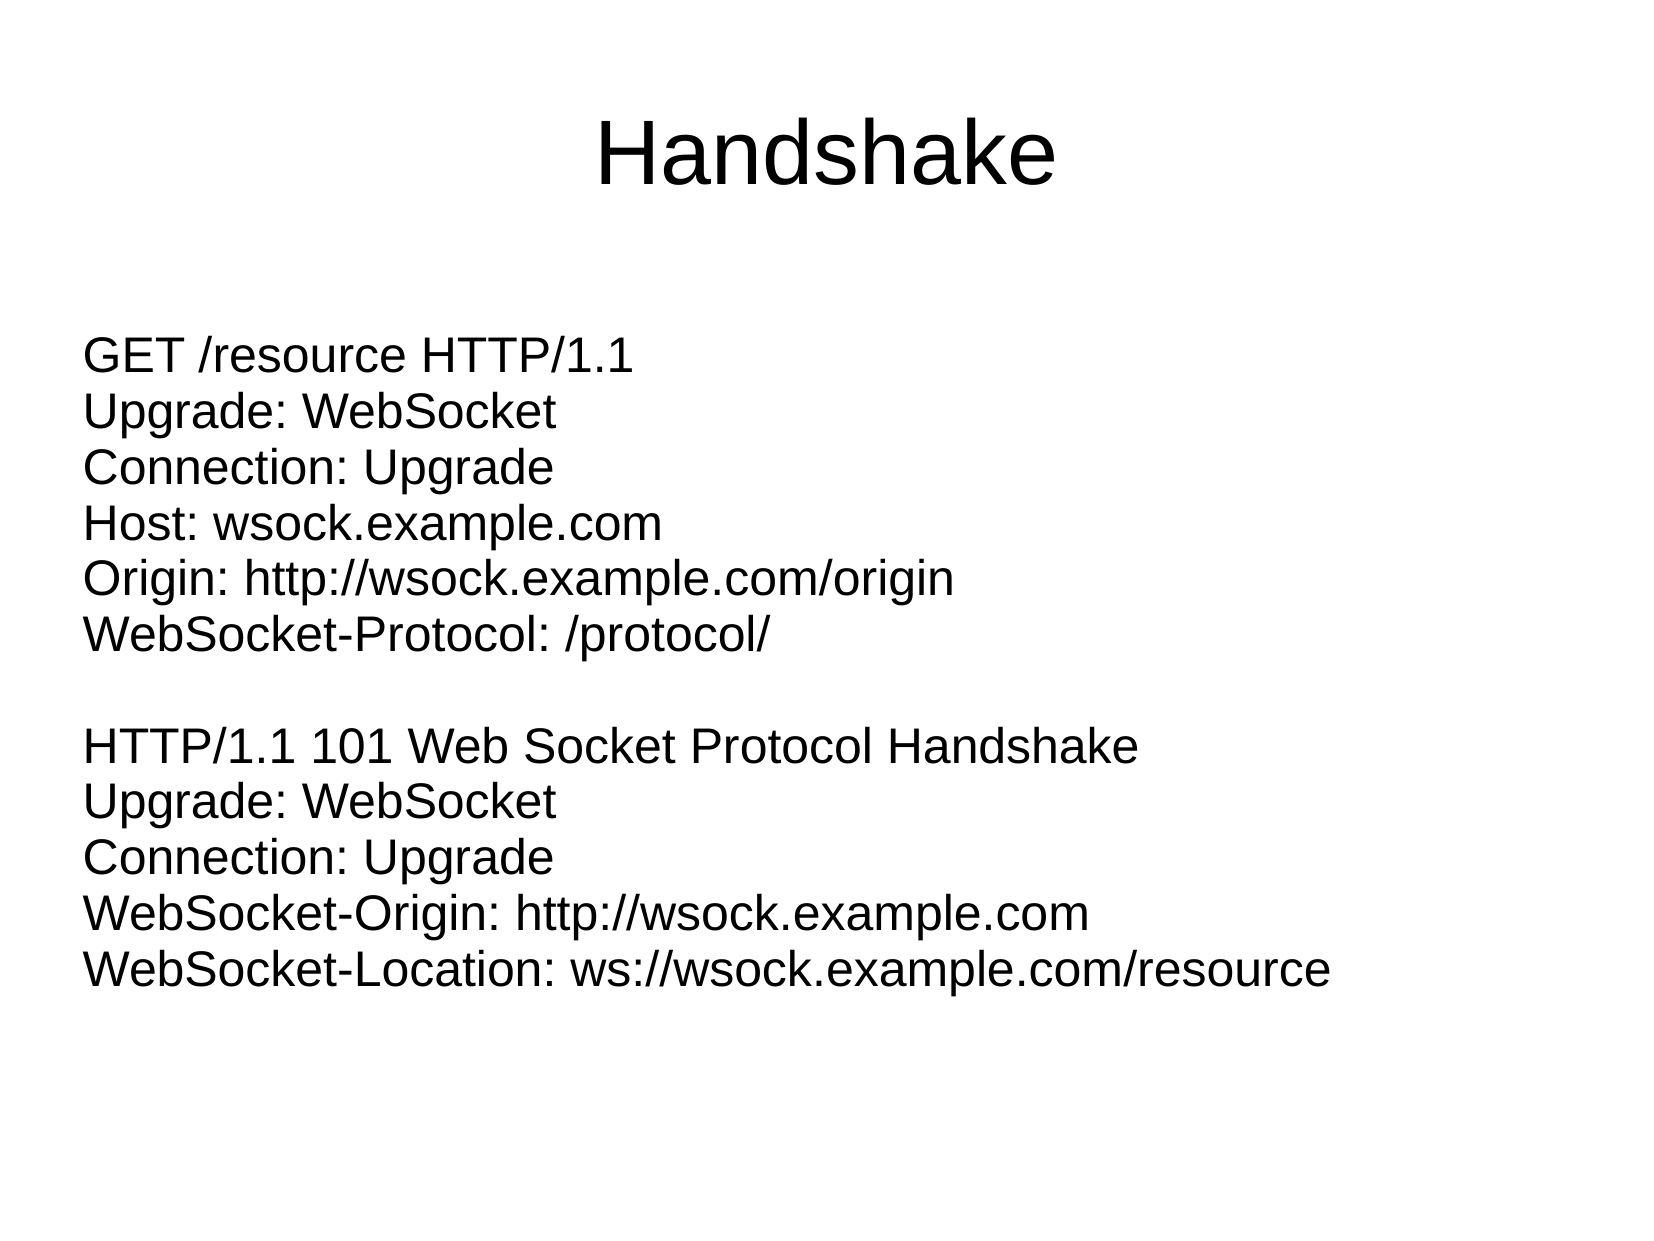

# Handshake
GET /resource HTTP/1.1
Upgrade: WebSocket
Connection: Upgrade
Host: wsock.example.com
Origin: http://wsock.example.com/origin
WebSocket-Protocol: /protocol/
HTTP/1.1 101 Web Socket Protocol Handshake
Upgrade: WebSocket
Connection: Upgrade
WebSocket-Origin: http://wsock.example.com
WebSocket-Location: ws://wsock.example.com/resource